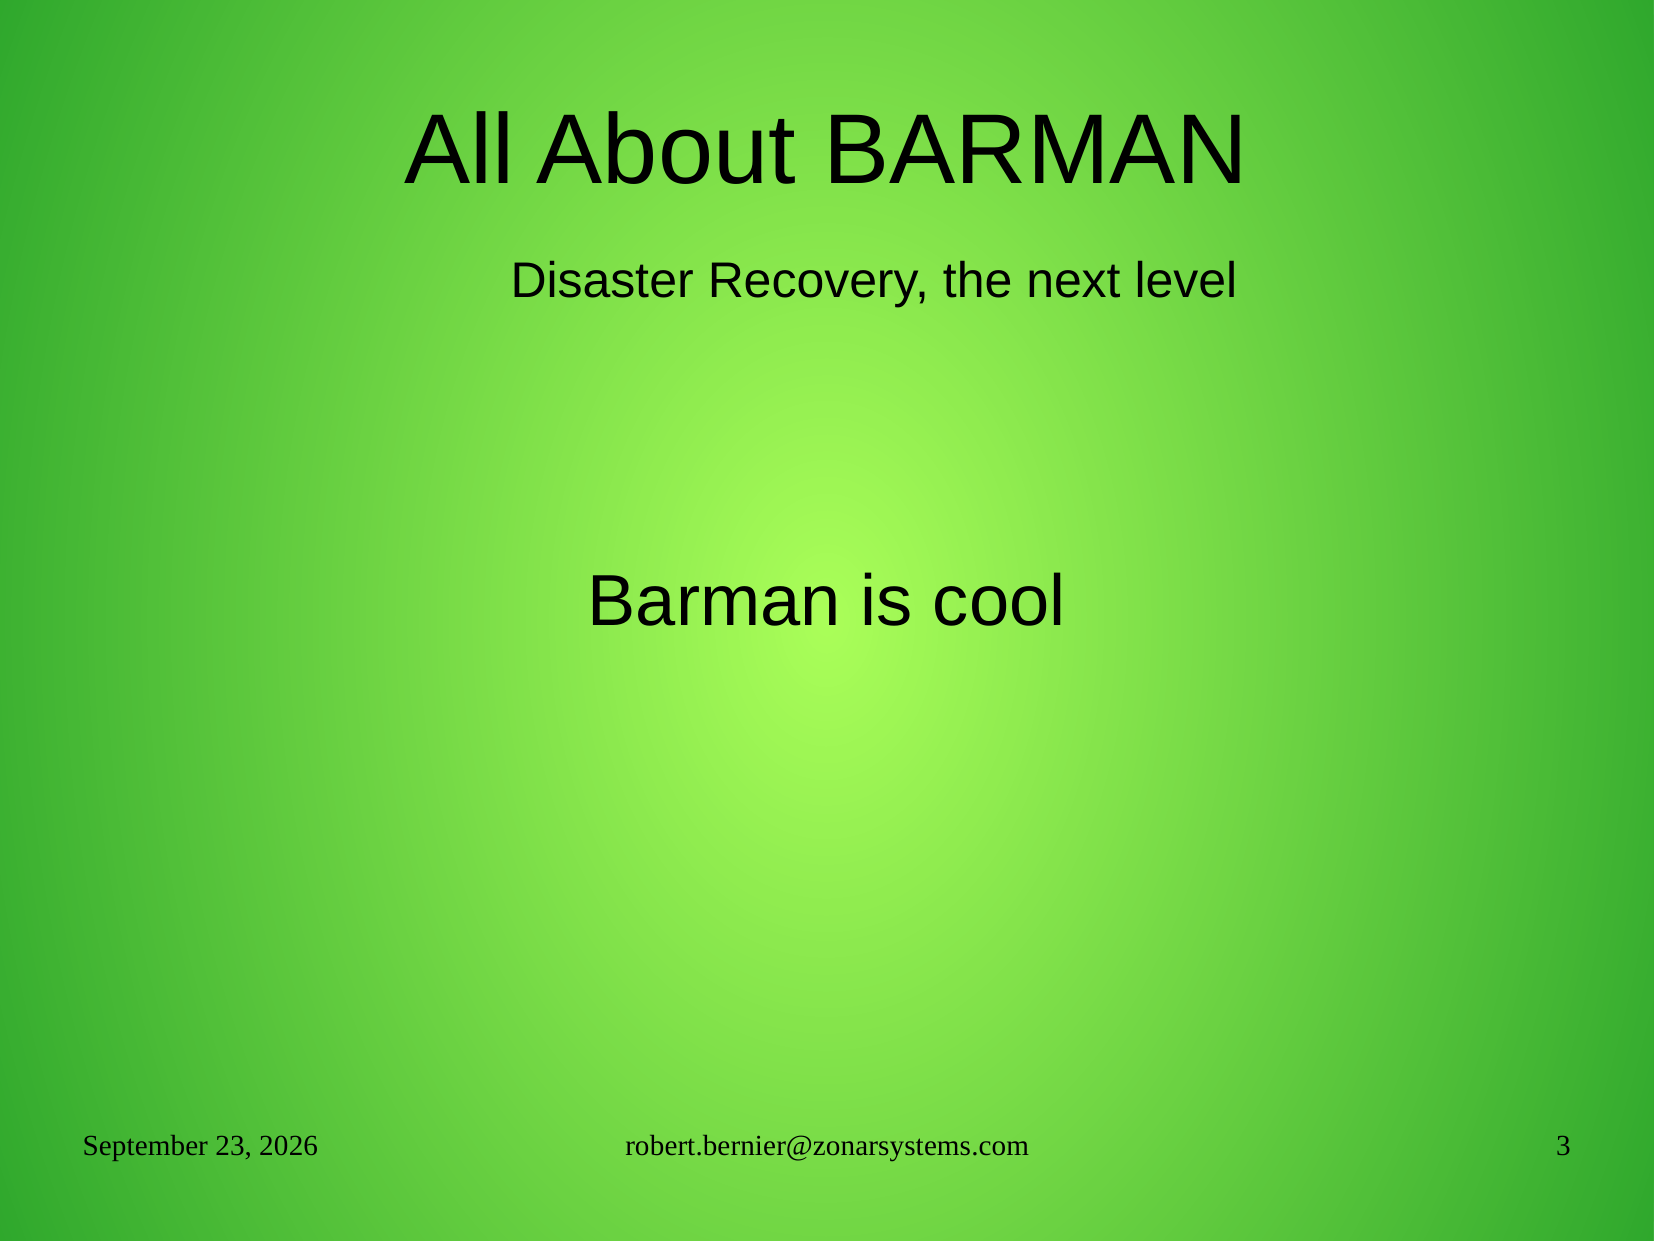

# All About BARMAN
Disaster Recovery, the next level
Barman is cool
robert.bernier@zonarsystems.com
3